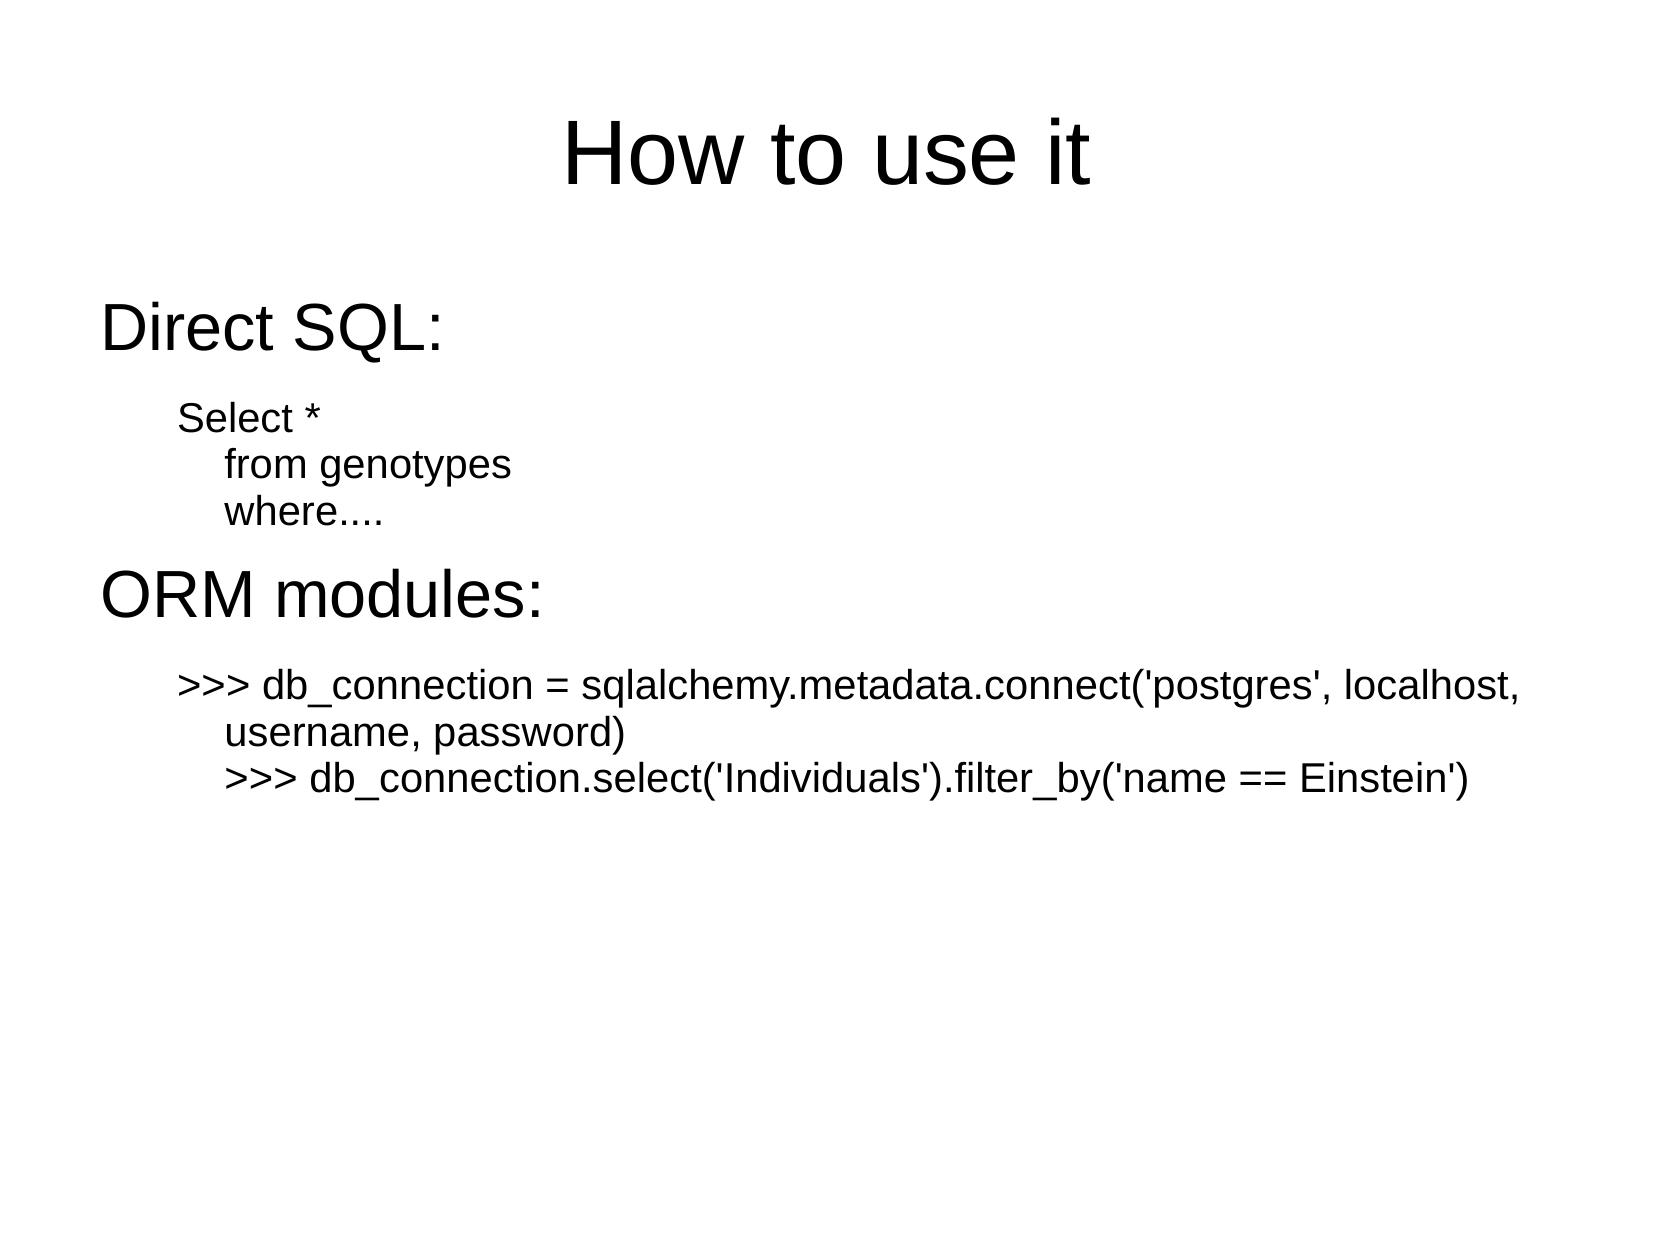

# How to use it
Direct SQL:
Select *
from genotypes
where....
ORM modules:
>>> db_connection = sqlalchemy.metadata.connect('postgres', localhost, username, password)
>>> db_connection.select('Individuals').filter_by('name == Einstein')